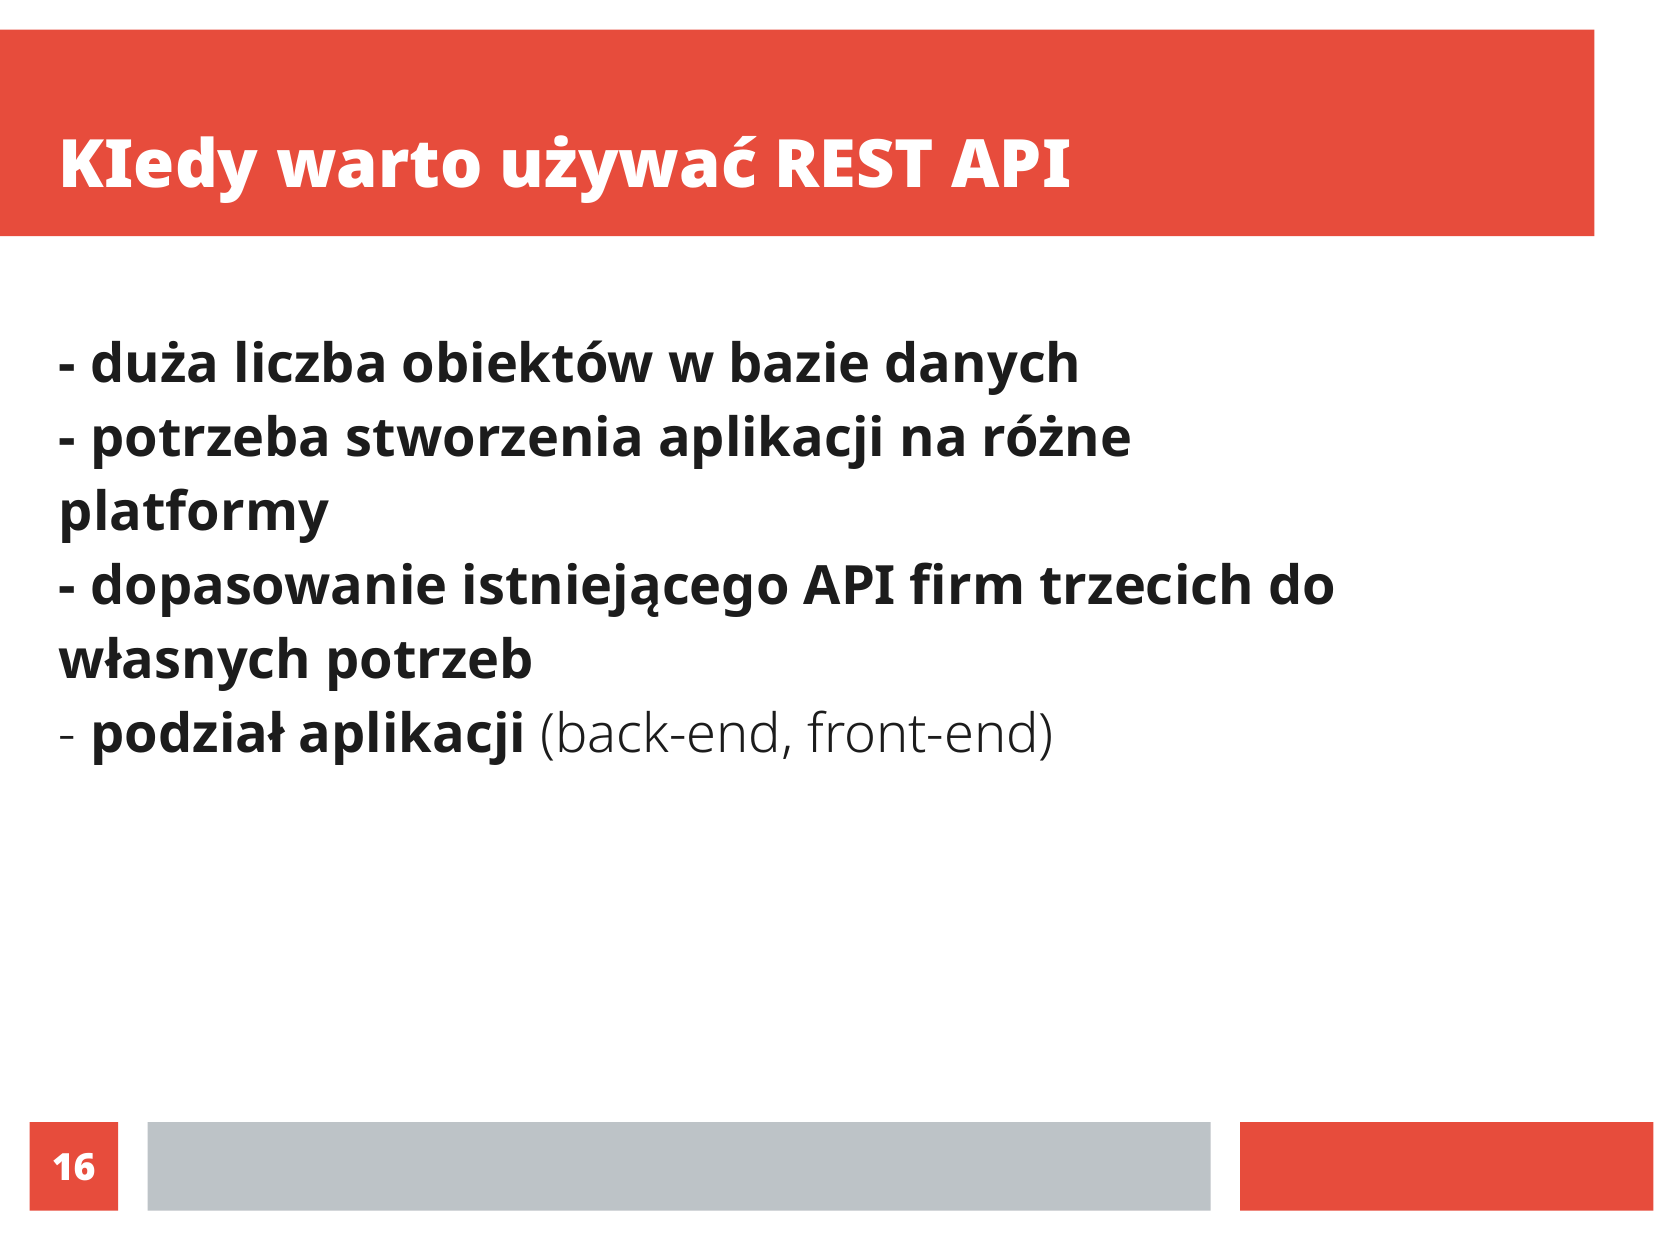

# KIedy warto używać REST API
- duża liczba obiektów w bazie danych
- potrzeba stworzenia aplikacji na różne platformy
- dopasowanie istniejącego API firm trzecich do własnych potrzeb
- podział aplikacji (back-end, front-end)
16